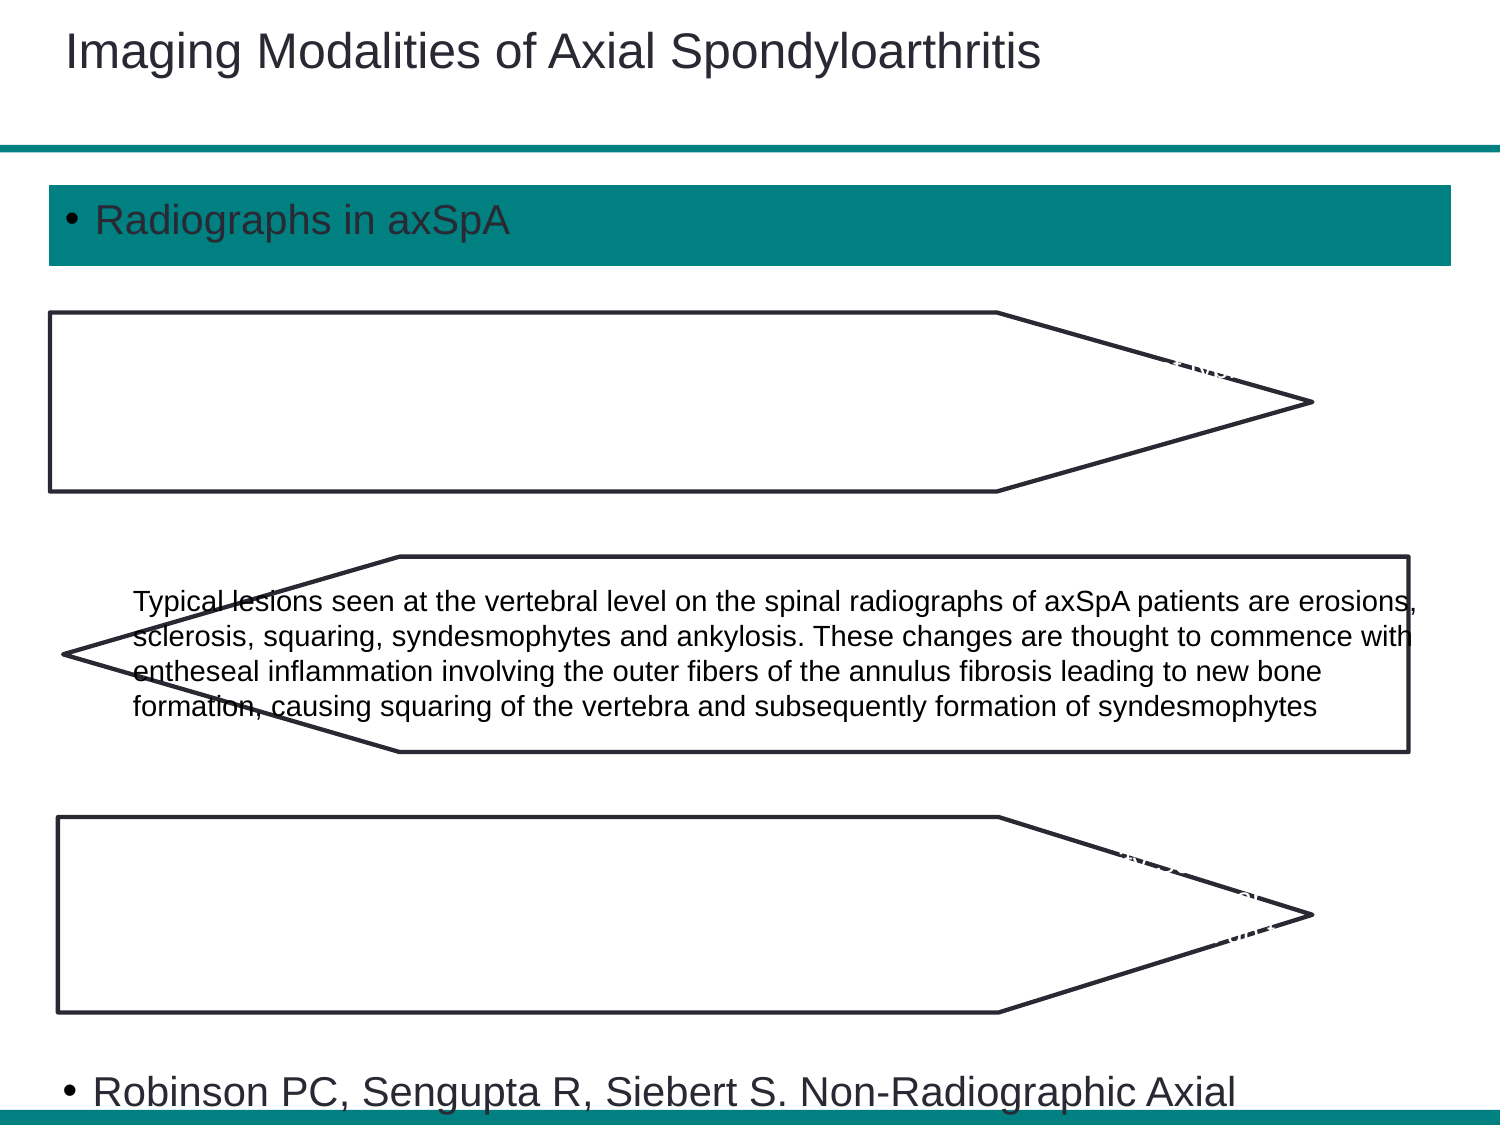

Imaging Modalities of Axial Spondyloarthritis
# Radiographs in axSpA
Radiographic Sacroiliitis is a late feature of axSpA, often occurring after many years of typical axial symptoms demonstrate bony changes which appear as a consequence of previous inflammation and typically include erosions and sclerosis adjacent to the joint line
Typical lesions seen at the vertebral level on the spinal radiographs of axSpA patients are erosions, sclerosis, squaring, syndesmophytes and ankylosis. These changes are thought to commence with entheseal inflammation involving the outer fibers of the annulus fibrosis leading to new bone formation, causing squaring of the vertebra and subsequently formation of syndesmophytes
Use of scoring systems such as the modified Stoke Ankylosing Spondylitis Severity Score (mSASSS) has shown progression at a group level in the spine to occur at a slow and linear rate. Radiographic progression is highly variable with a study over 12 years showing that up to 25% of axSpA patients show no progression
Robinson PC, Sengupta R, Siebert S. Non-Radiographic Axial Spondyloarthritis (nr-axSpA): Advances in Classification, Imaging and Therapy. Rheumatology and therapy. 2019 Jun 1;6(2):165-77.